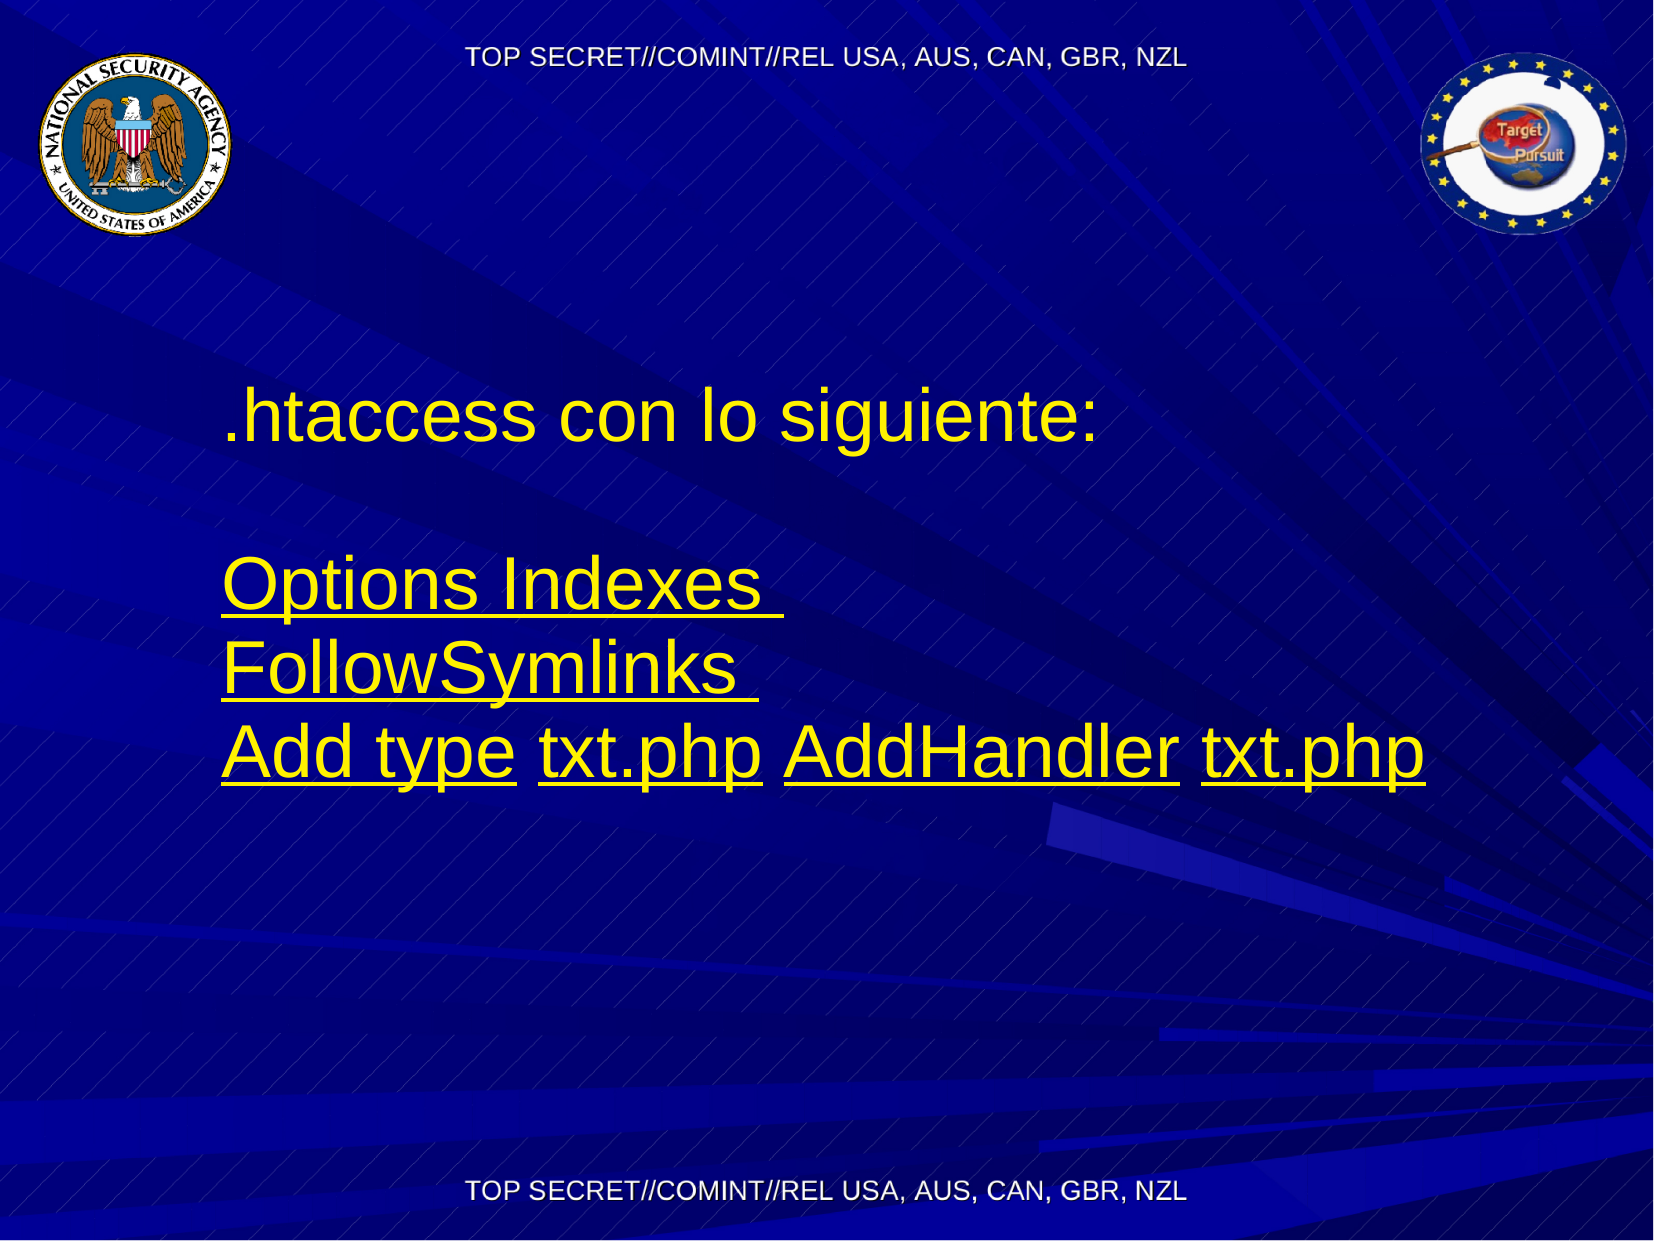

.htaccess con lo siguiente:
Options Indexes
FollowSymlinks
Add type txt.php AddHandler txt.php